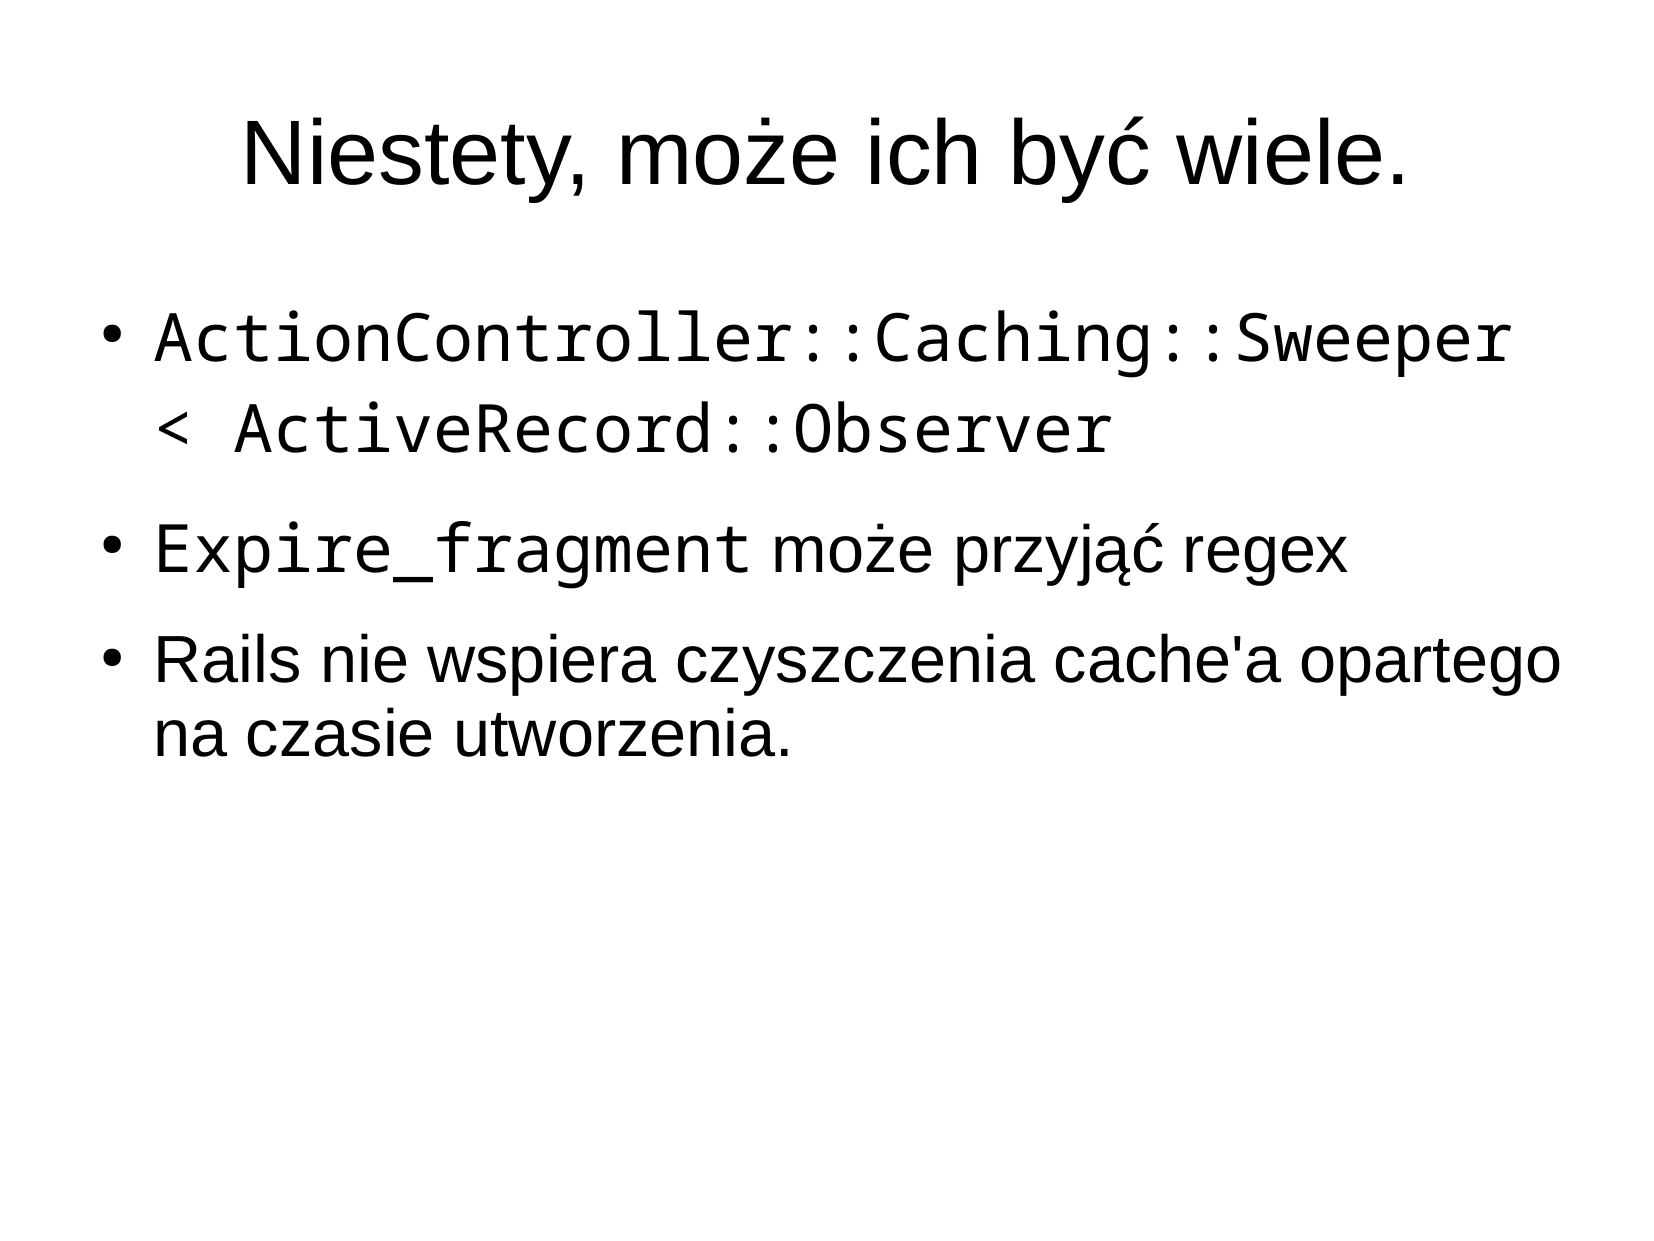

# Niestety, może ich być wiele.
ActionController::Caching::Sweeper < ActiveRecord::Observer
Expire_fragment może przyjąć regex
Rails nie wspiera czyszczenia cache'a opartego na czasie utworzenia.